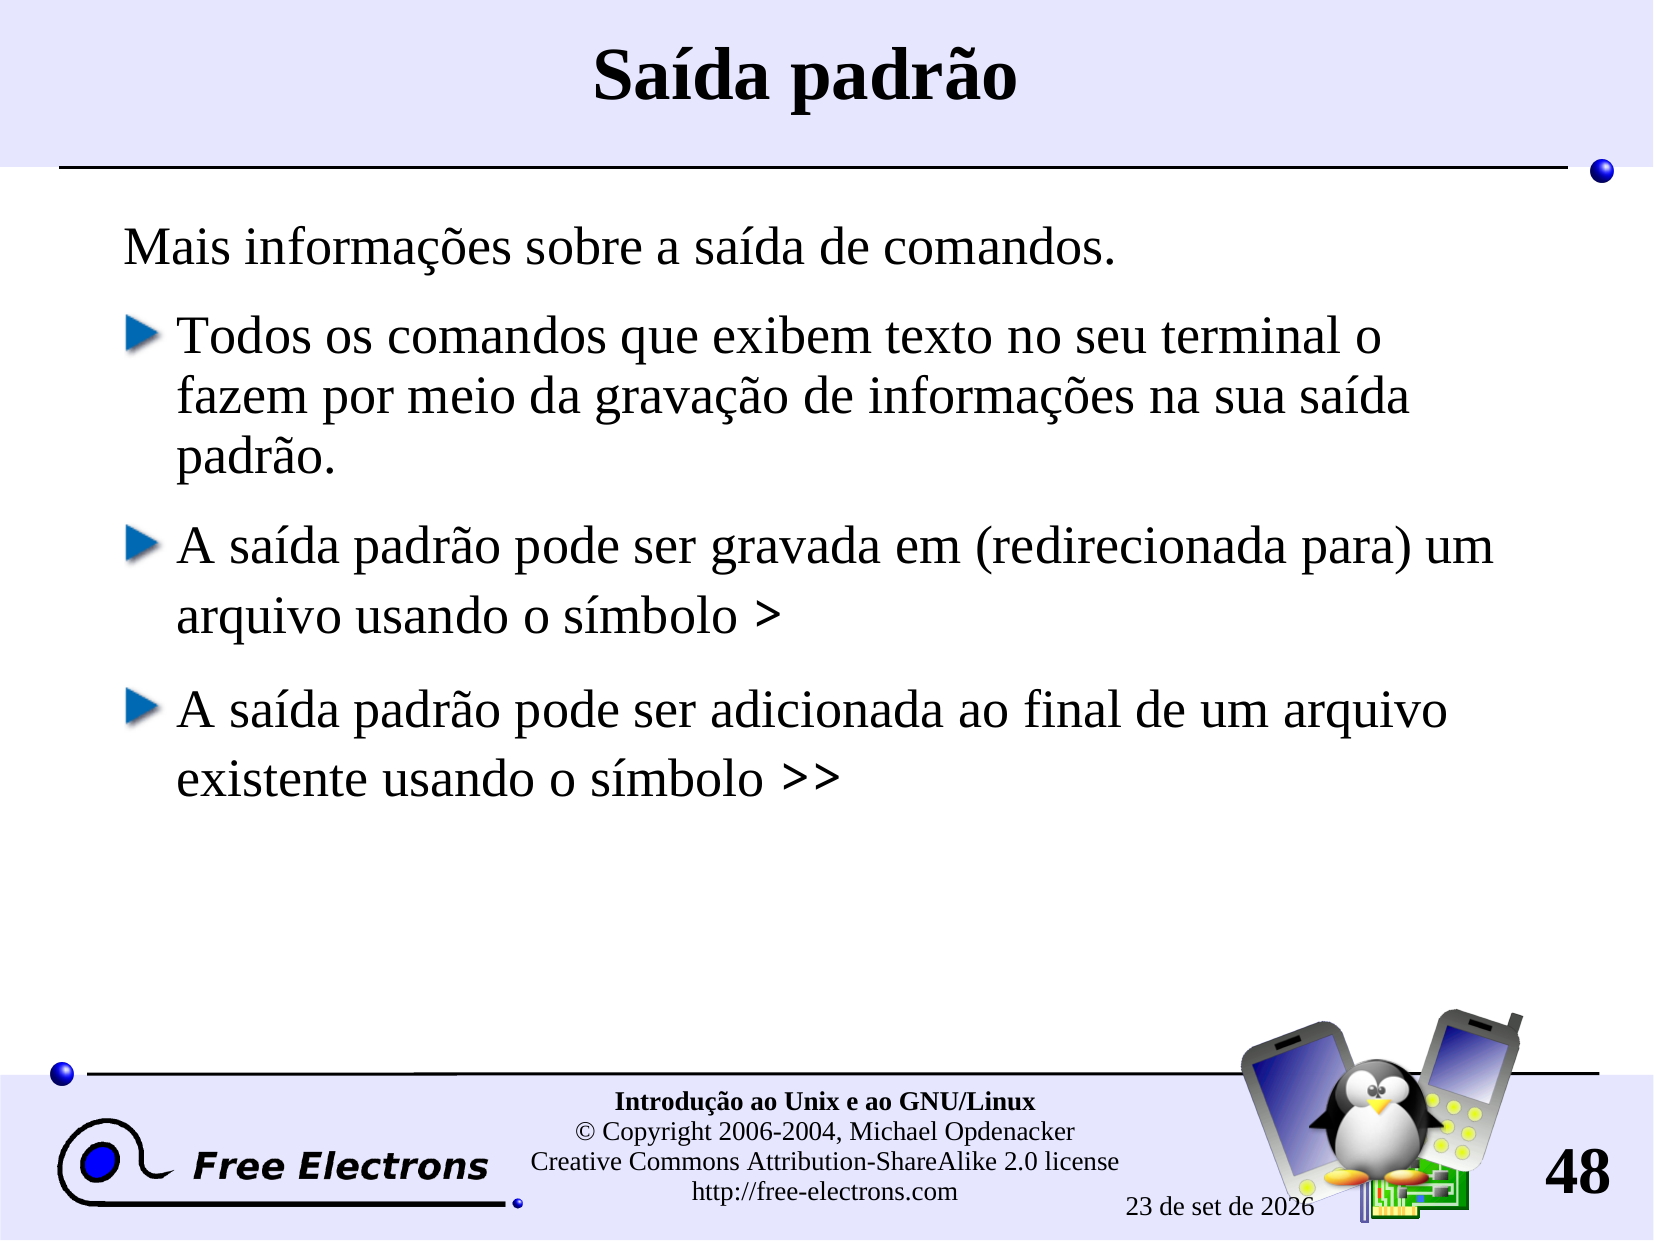

# Saída padrão
Mais informações sobre a saída de comandos.
Todos os comandos que exibem texto no seu terminal o fazem por meio da gravação de informações na sua saída padrão.
A saída padrão pode ser gravada em (redirecionada para) um arquivo usando o símbolo >
A saída padrão pode ser adicionada ao final de um arquivo existente usando o símbolo >>